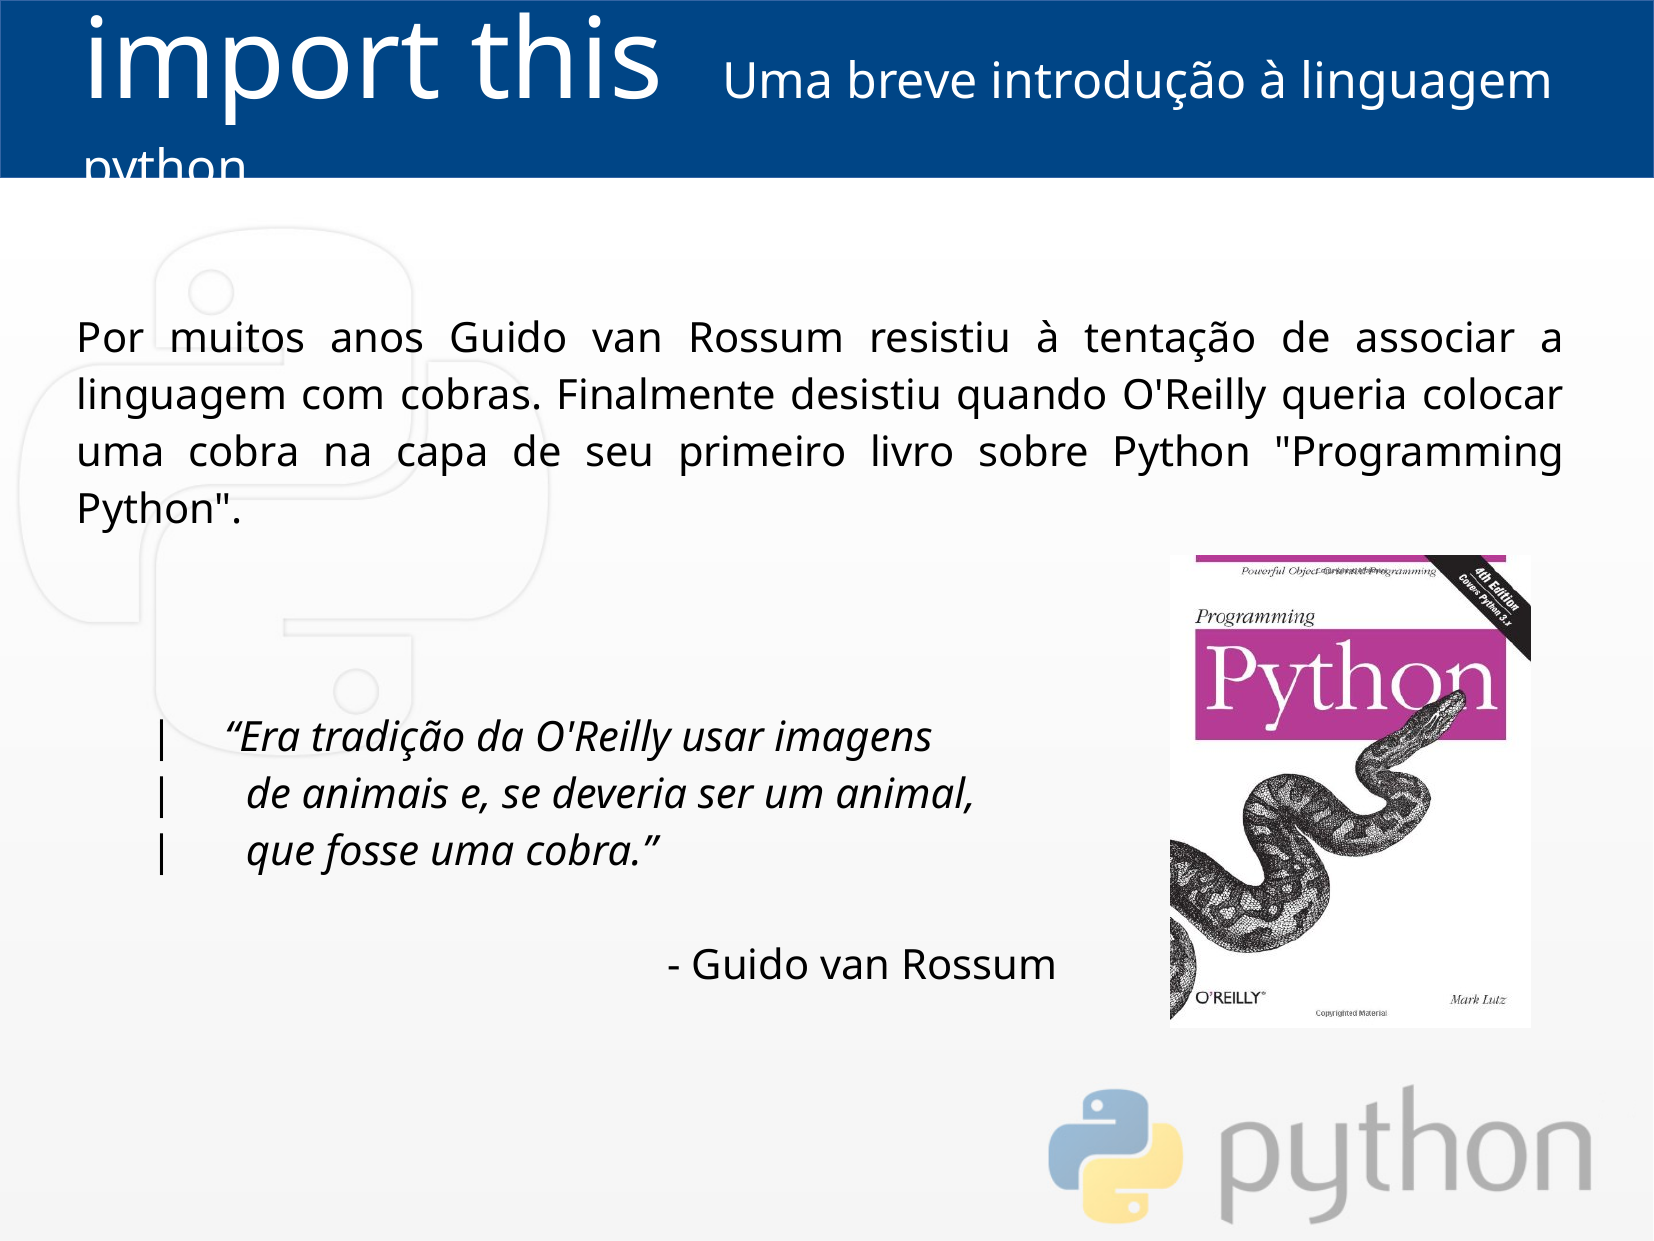

import this Uma breve introdução à linguagem python
# Por muitos anos Guido van Rossum resistiu à tentação de associar a linguagem com cobras. Finalmente desistiu quando O'Reilly queria colocar uma cobra na capa de seu primeiro livro sobre Python "Programming Python".
 	|	“Era tradição da O'Reilly usar imagens
	|	 de animais e, se deveria ser um animal,
	|	 que fosse uma cobra.”
								- Guido van Rossum